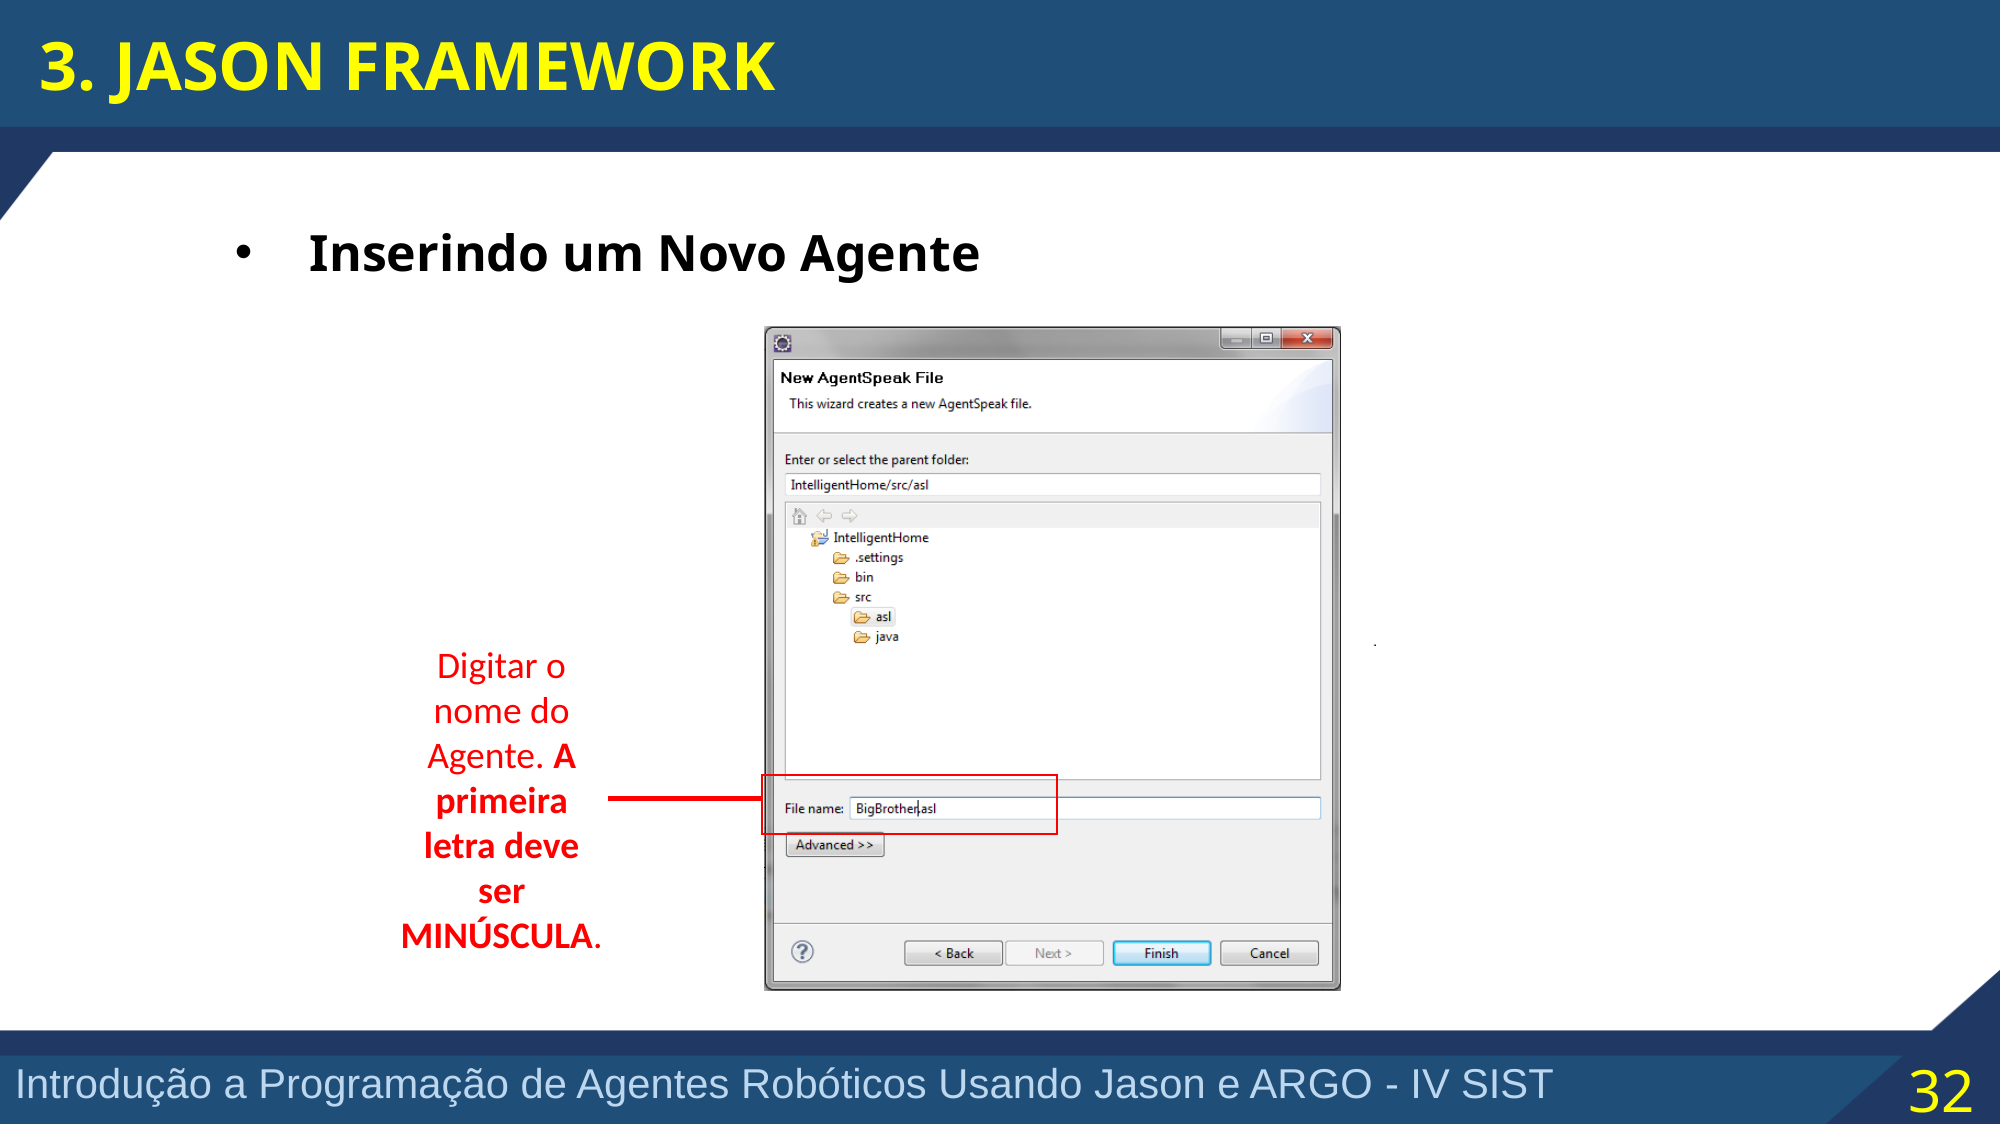

3. JASON FRAMEWORK
Inserindo um Novo Agente
Digitar o nome do Agente. A primeira letra deve ser MINÚSCULA.